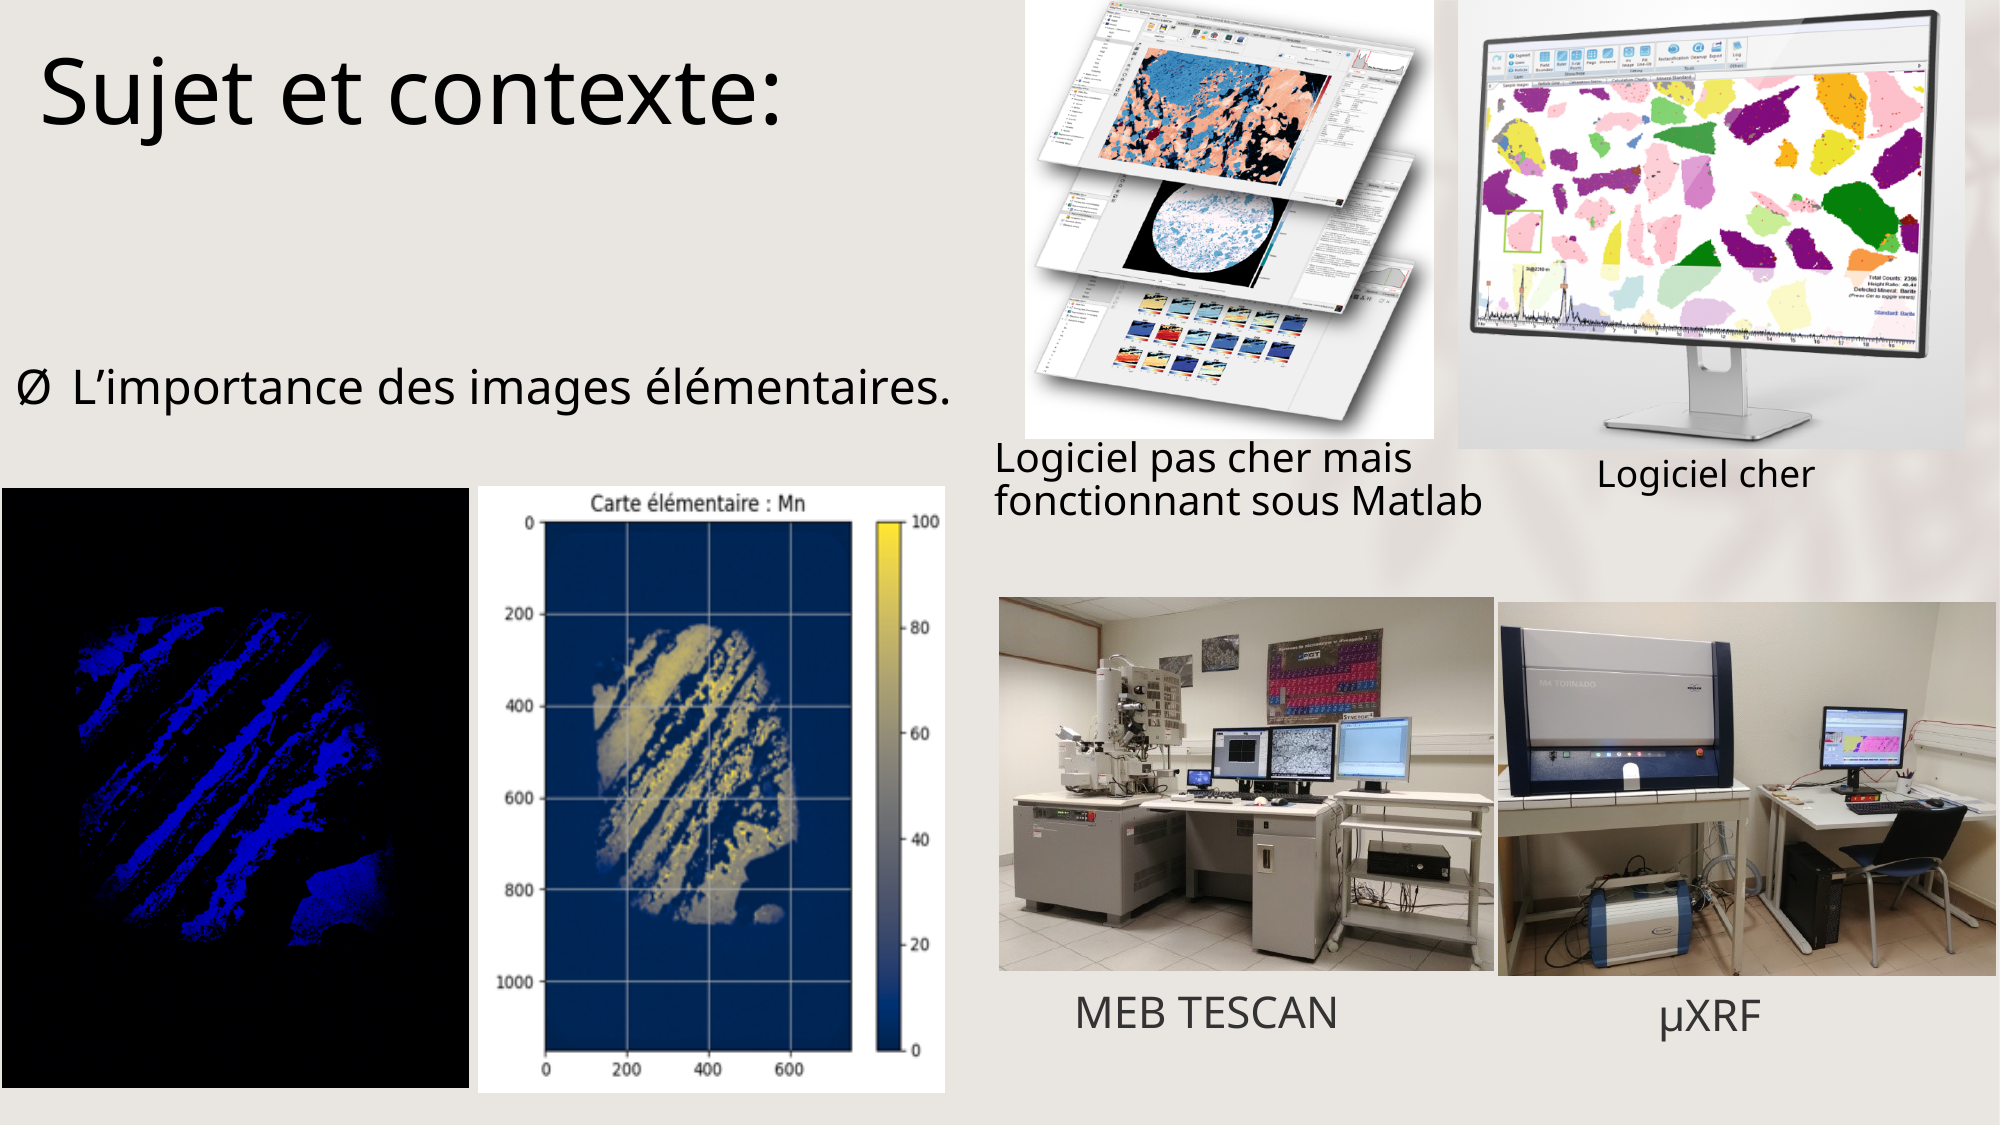

# Sujet et contexte:
L’importance des images élémentaires.
Logiciel pas cher mais fonctionnant sous Matlab
Logiciel cher
MEB TESCAN
µXRF